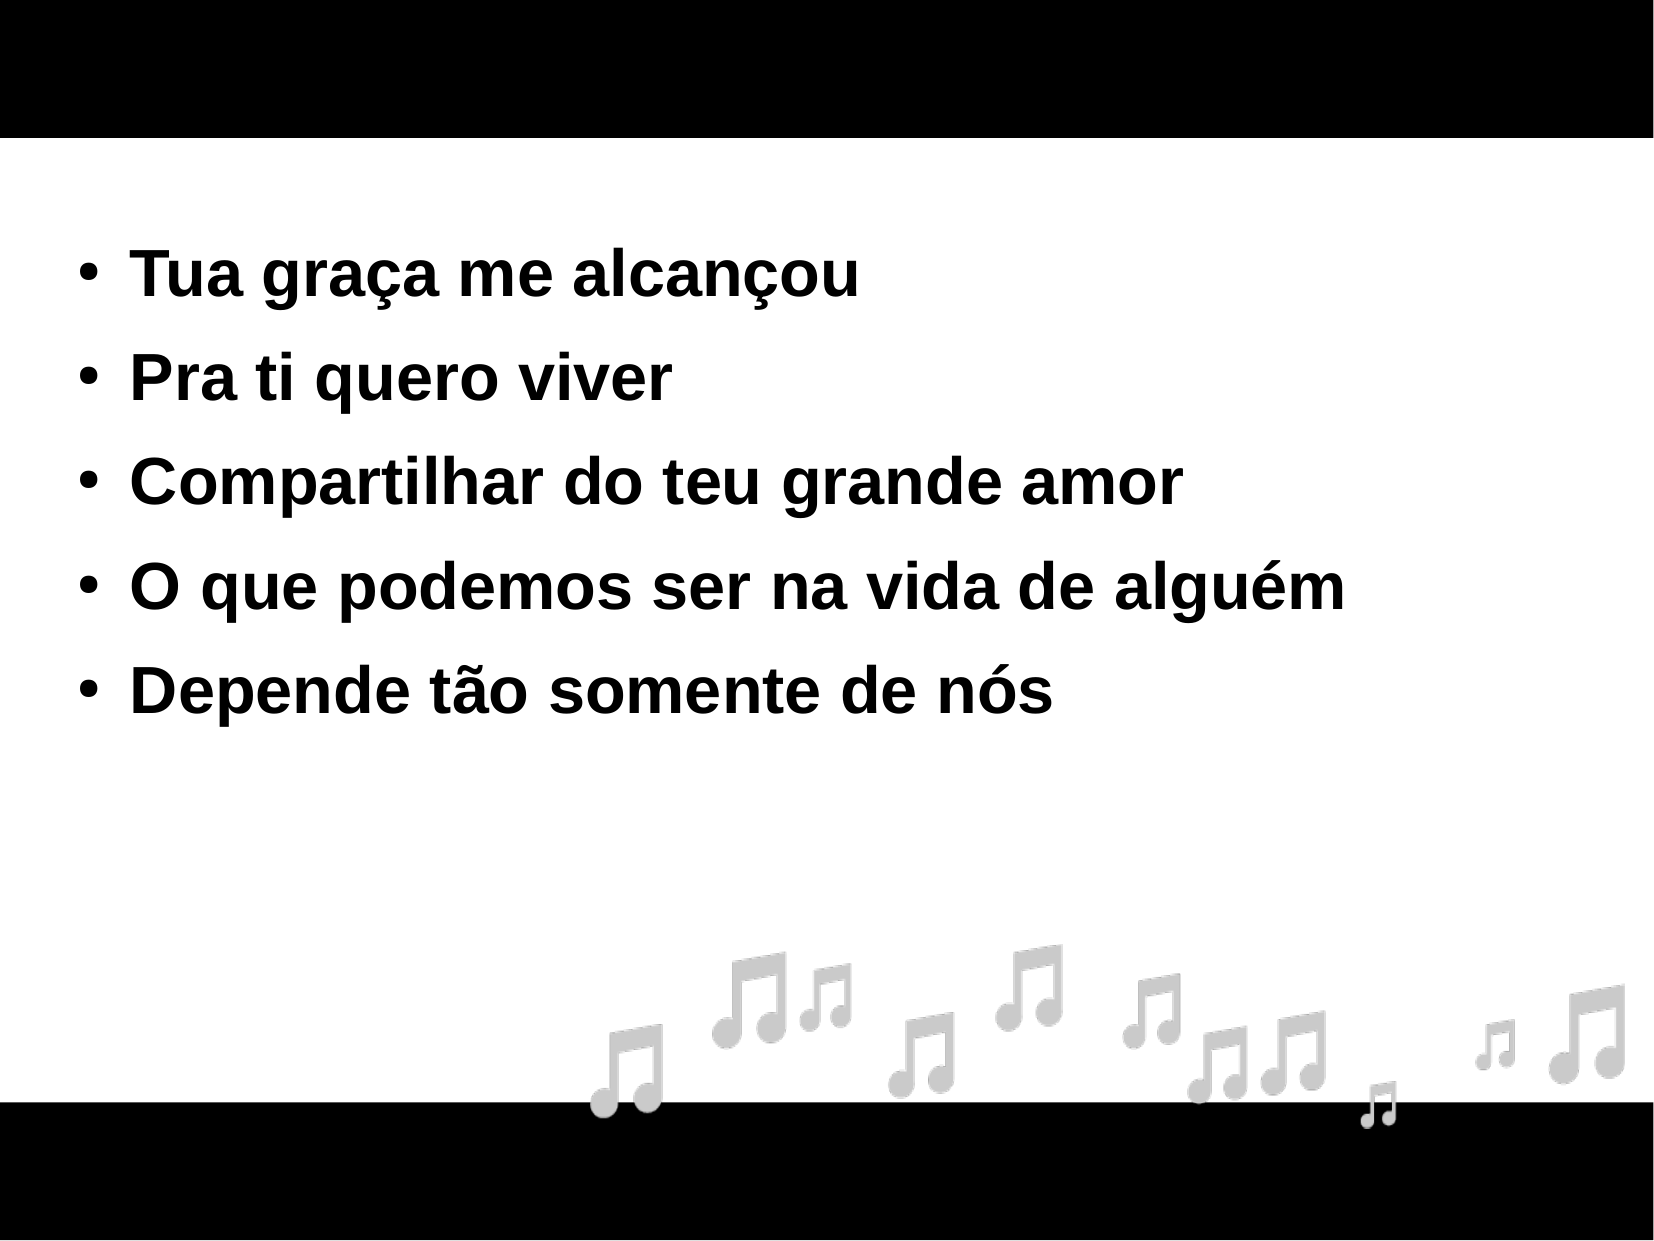

# Tua graça me alcançou
Pra ti quero viver
Compartilhar do teu grande amor
O que podemos ser na vida de alguém
Depende tão somente de nós